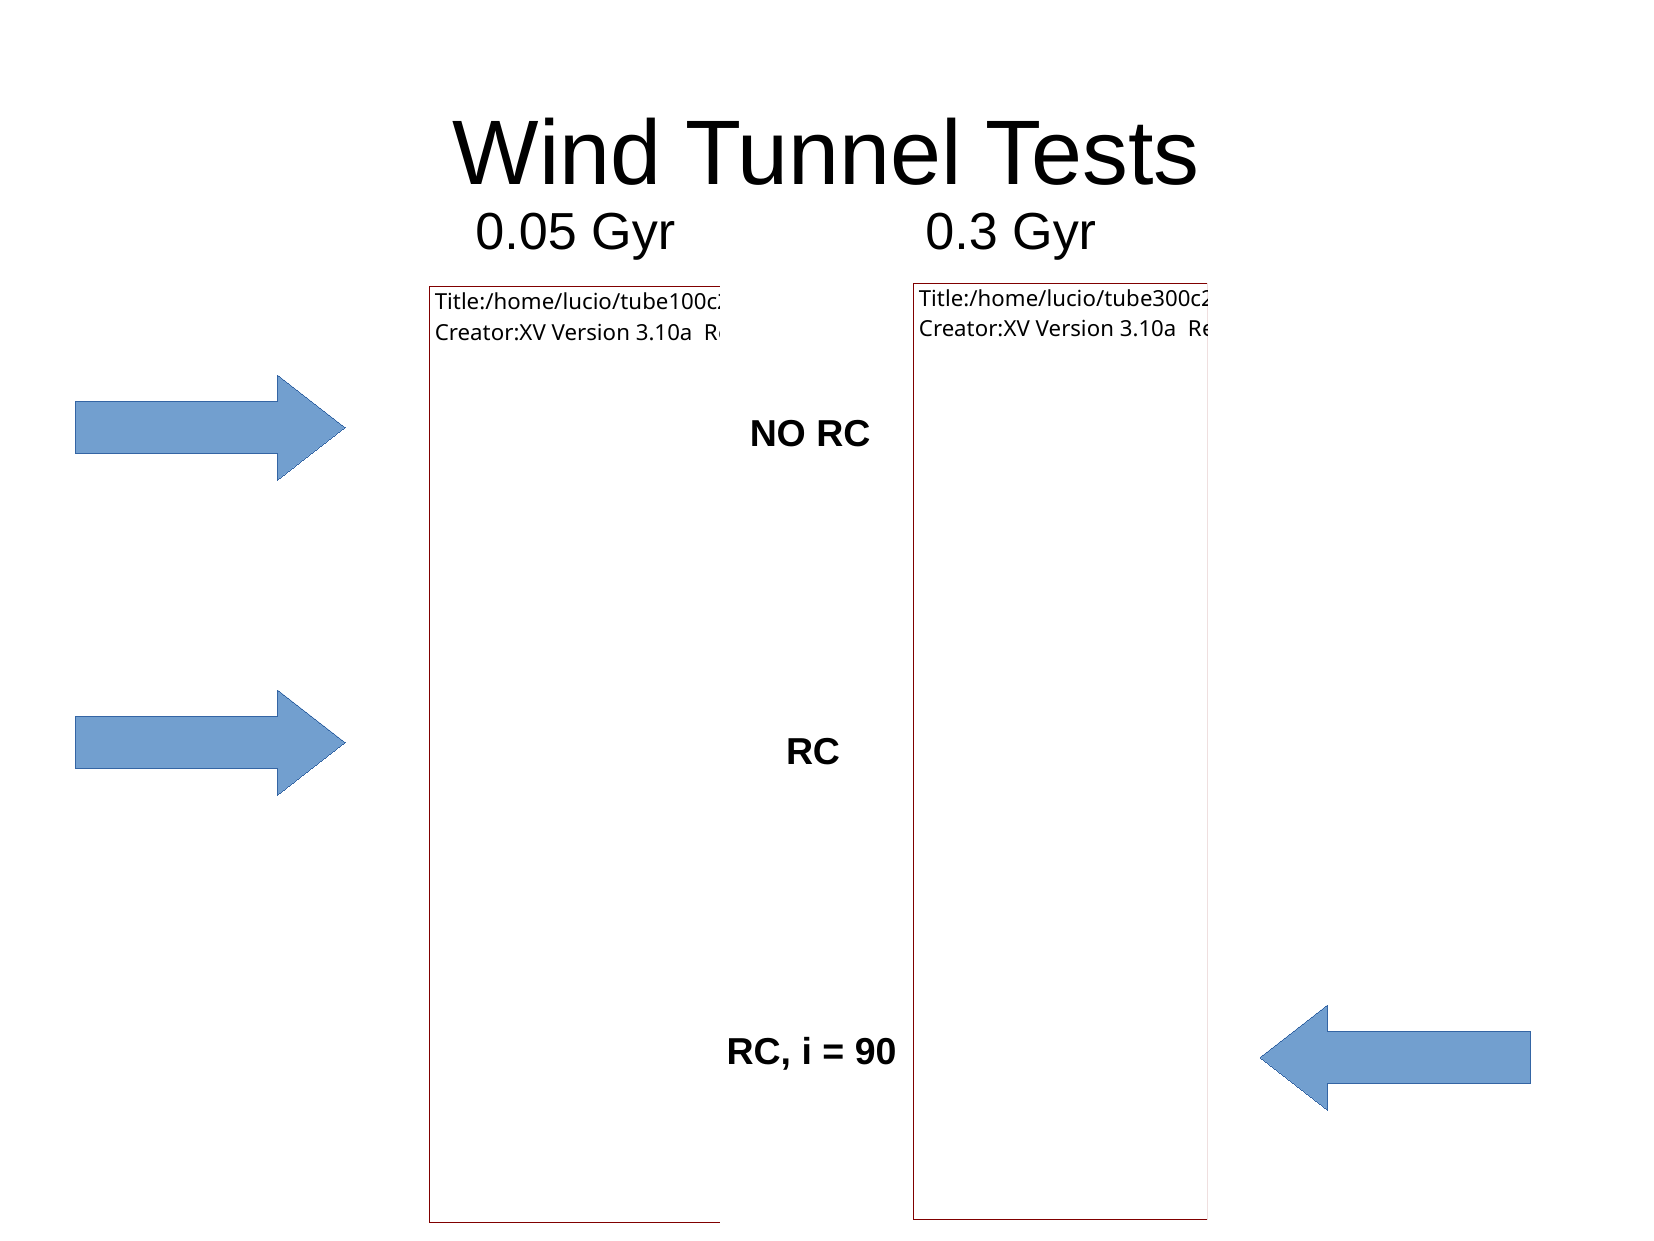

# Wind Tunnel Tests
0.05 Gyr
0.3 Gyr
NO RC
RC
RC, i = 90